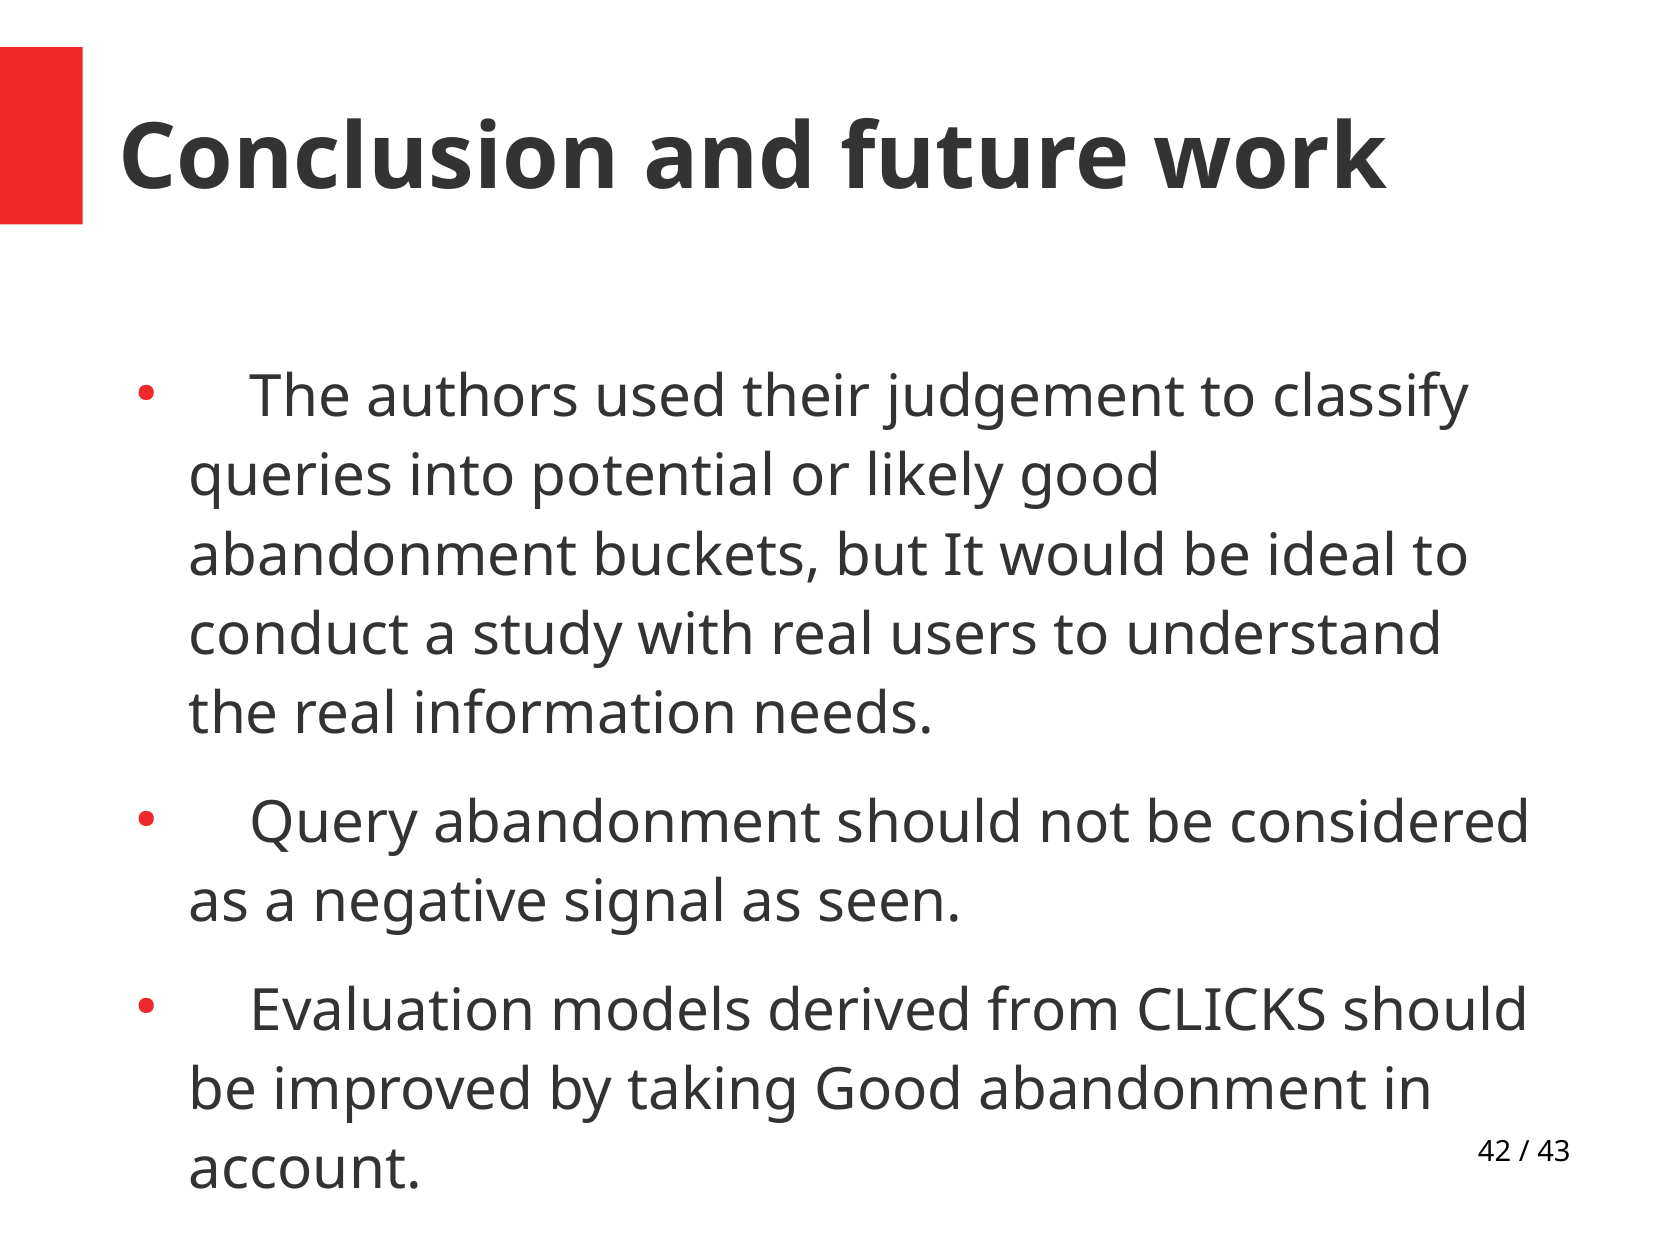

# Conclusion and future work
 The authors used their judgement to classify queries into potential or likely good abandonment buckets, but It would be ideal to conduct a study with real users to understand the real information needs.
 Query abandonment should not be considered as a negative signal as seen.
 Evaluation models derived from CLICKS should be improved by taking Good abandonment in account.
 Search engines still have headroom for good abandonment.
 Can be improved by providing right information on the result page especially for mobile users because user wants the result in the snippets.
 Hence, the snippet length and quality should be increased.
42